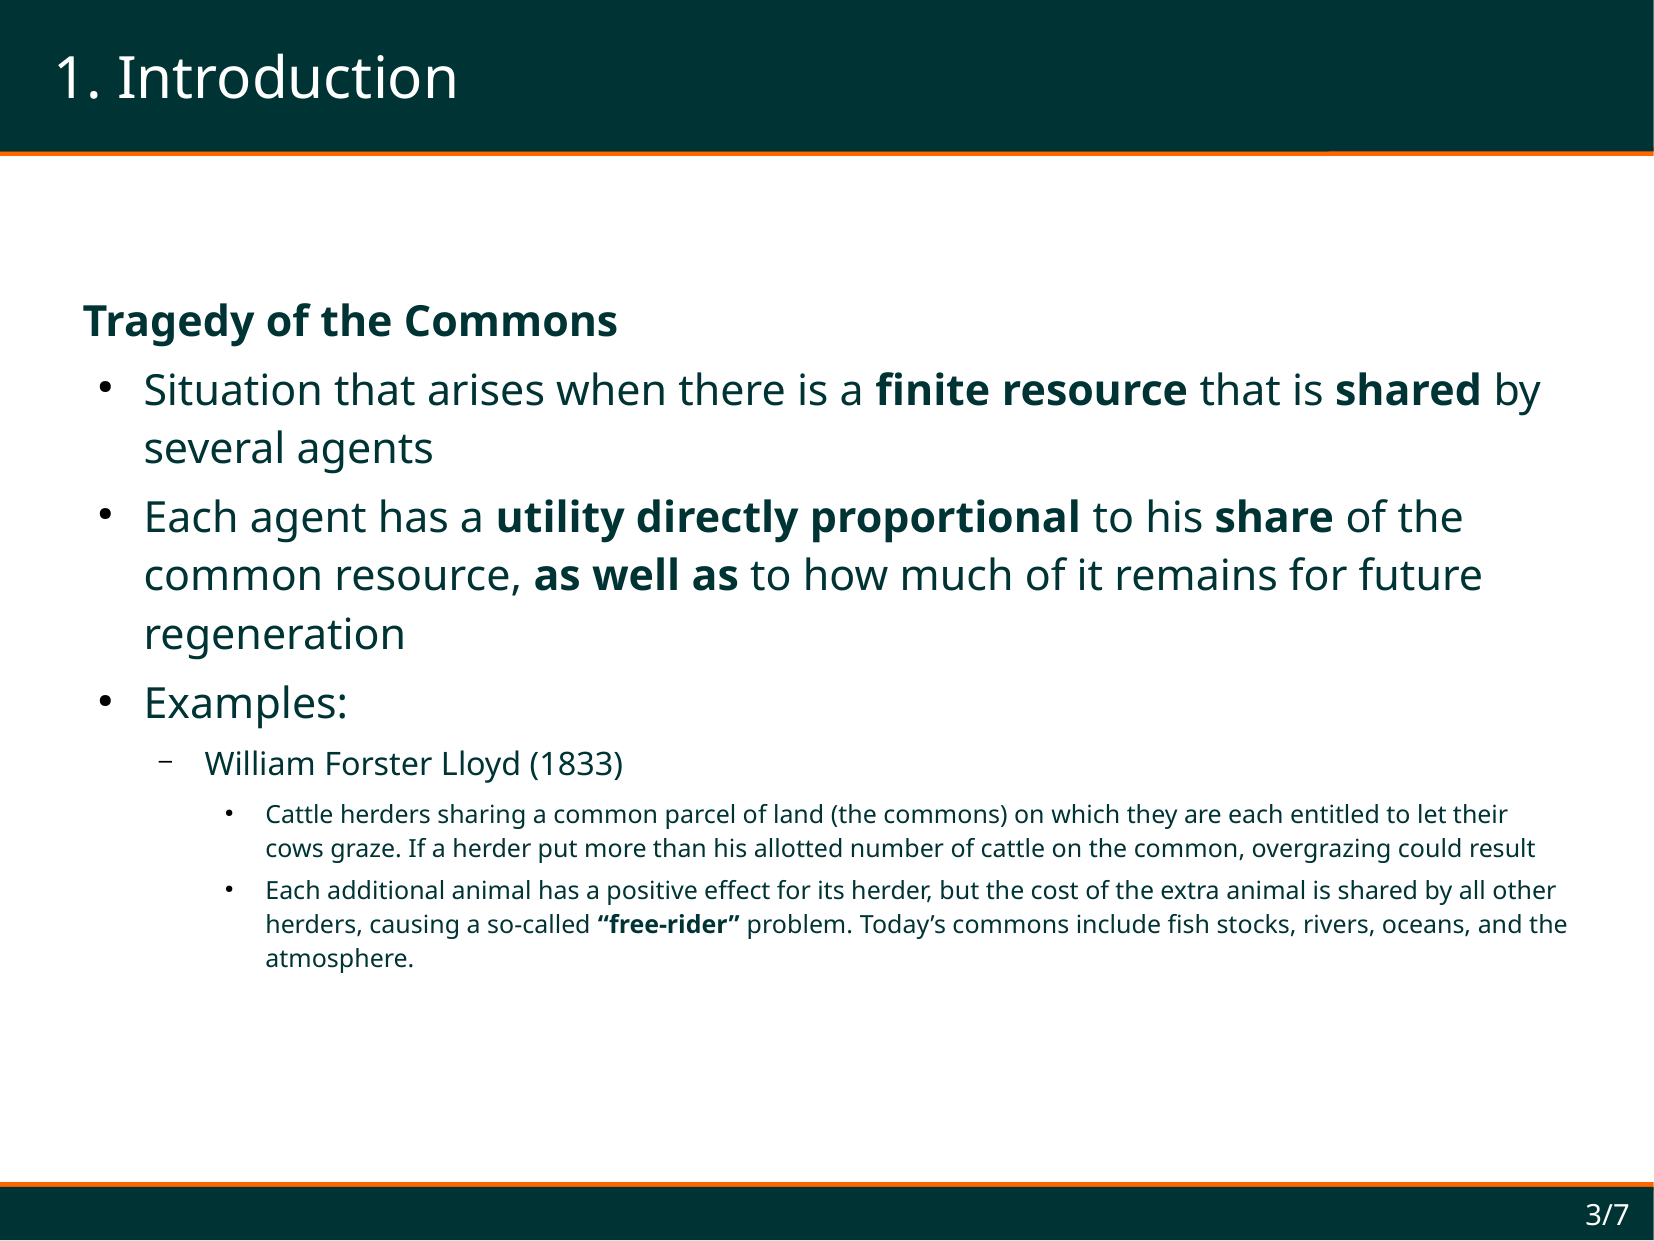

# 1. Introduction
Tragedy of the Commons
Situation that arises when there is a finite resource that is shared by several agents
Each agent has a utility directly proportional to his share of the common resource, as well as to how much of it remains for future regeneration
Examples:
William Forster Lloyd (1833)
Cattle herders sharing a common parcel of land (the commons) on which they are each entitled to let their cows graze. If a herder put more than his allotted number of cattle on the common, overgrazing could result
Each additional animal has a positive effect for its herder, but the cost of the extra animal is shared by all other herders, causing a so-called “free-rider” problem. Today’s commons include fish stocks, rivers, oceans, and the atmosphere.
3